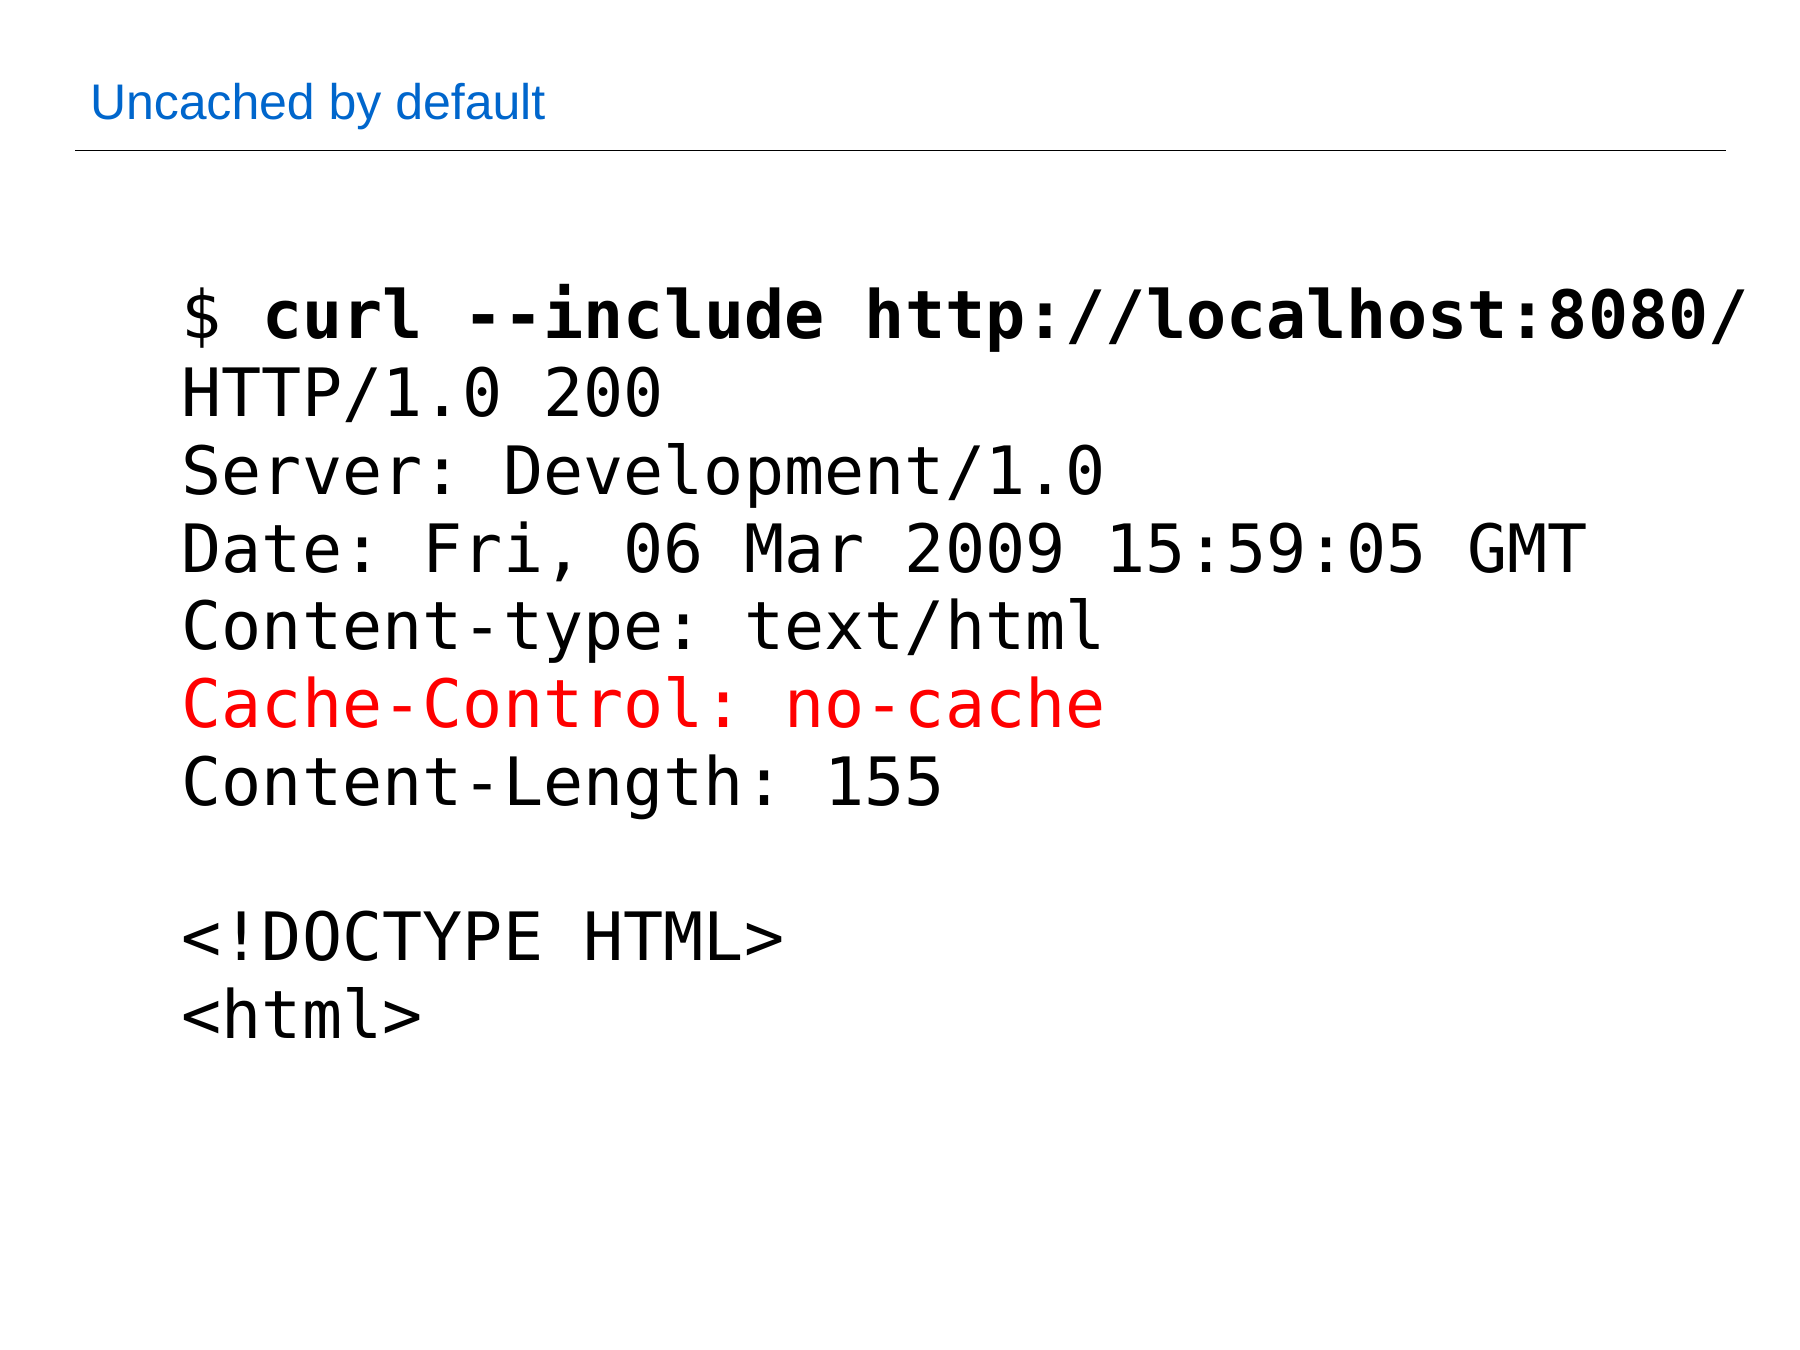

# Uncached by default
$ curl --include http://localhost:8080/
HTTP/1.0 200
Server: Development/1.0
Date: Fri, 06 Mar 2009 15:59:05 GMT
Content-type: text/html
Cache-Control: no-cache
Content-Length: 155
<!DOCTYPE HTML>
<html>